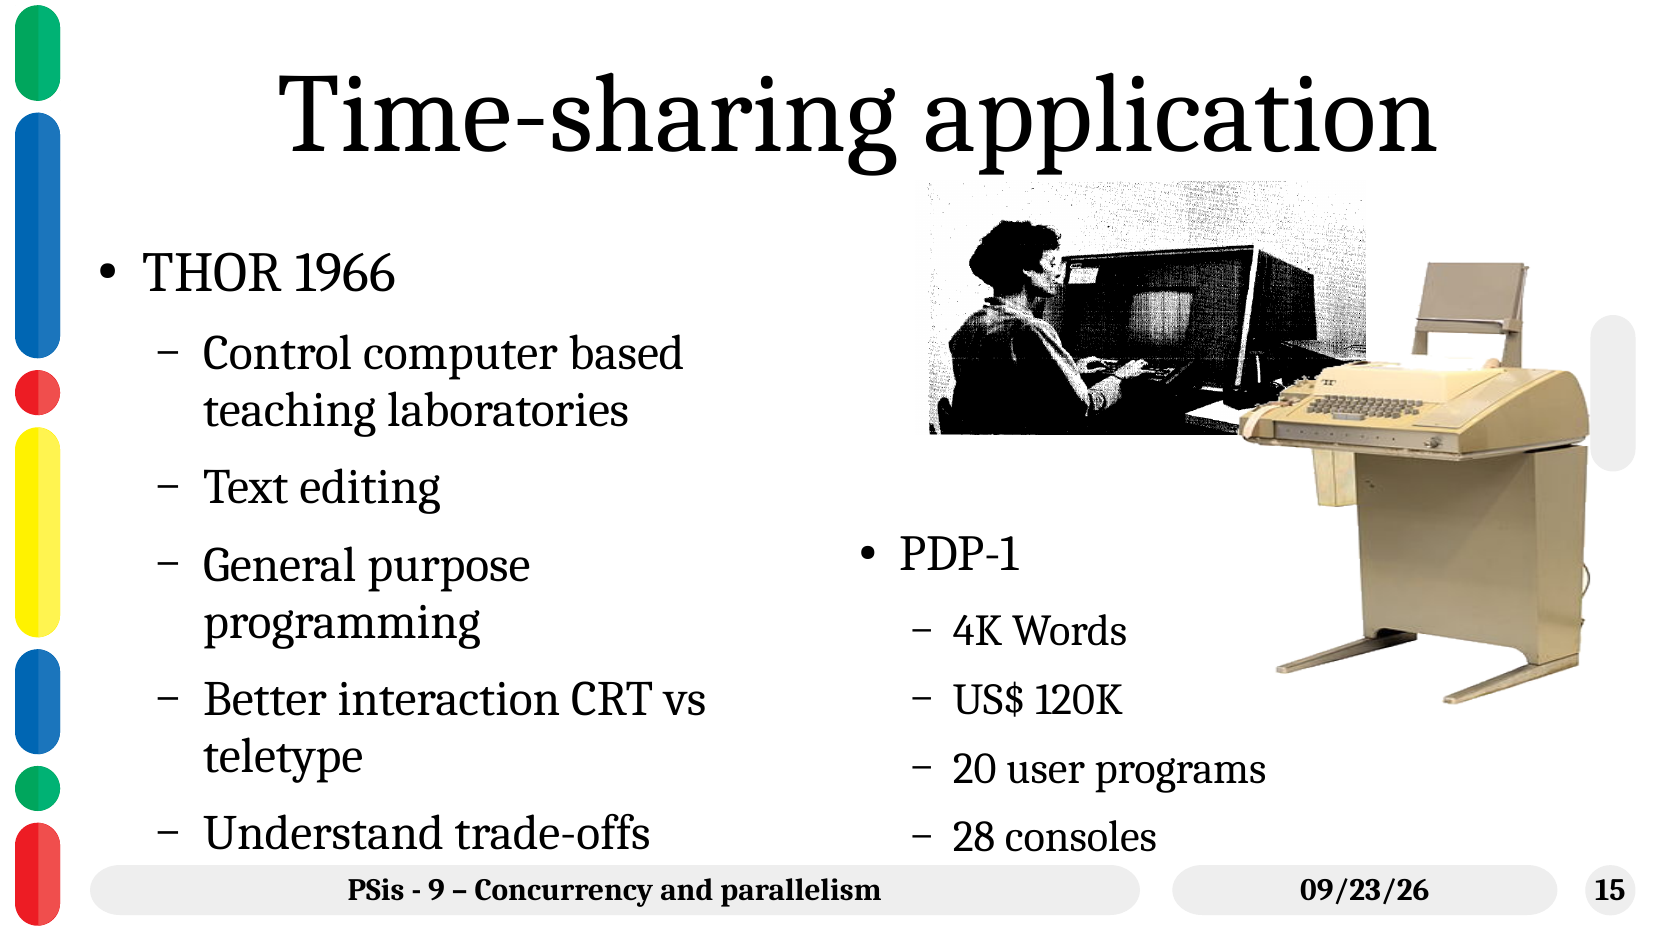

# Time-sharing application
THOR 1966
Control computer based
teaching laboratories
Text editing
General purpose programming
Better interaction CRT vs teletype
Understand trade-offs
PDP-1
4K Words
US$ 120K
20 user programs
28 consoles
PSis - 9 – Concurrency and parallelism
15